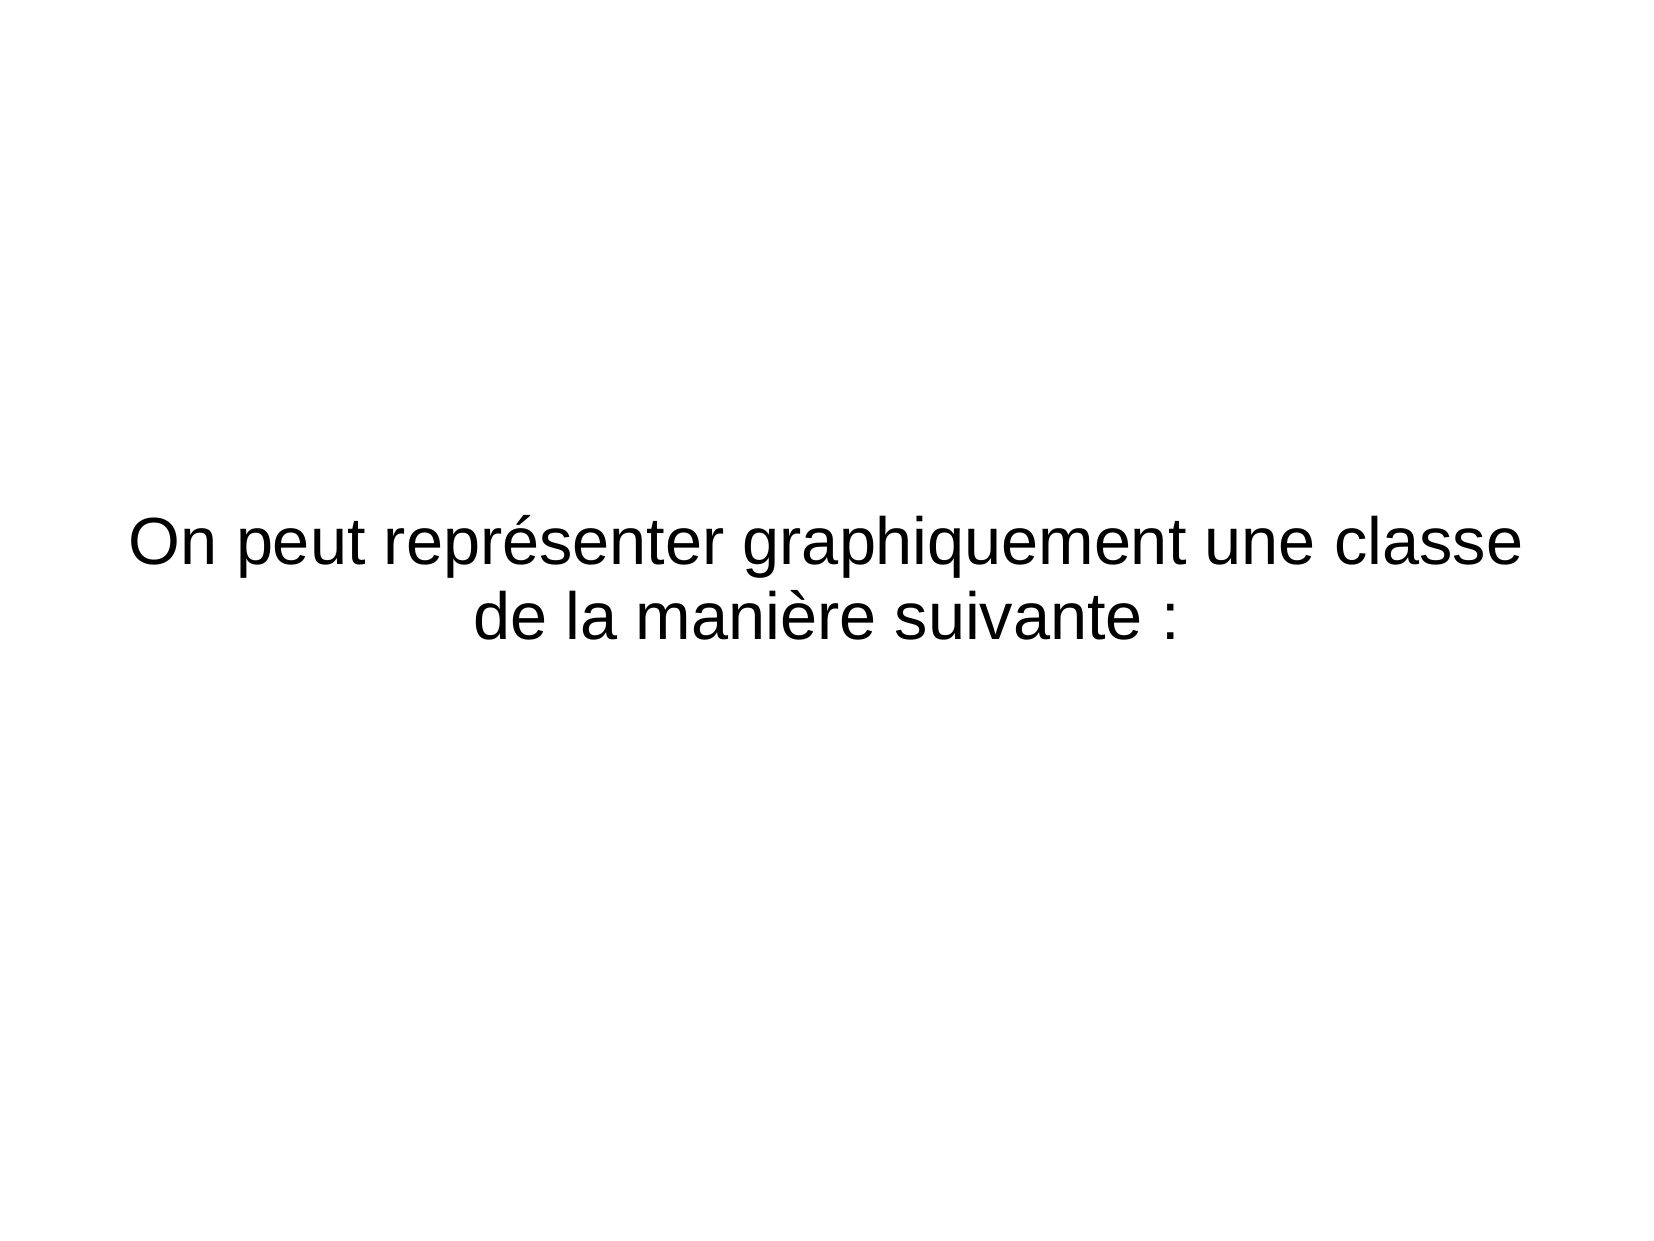

# On peut représenter graphiquement une classe de la manière suivante :